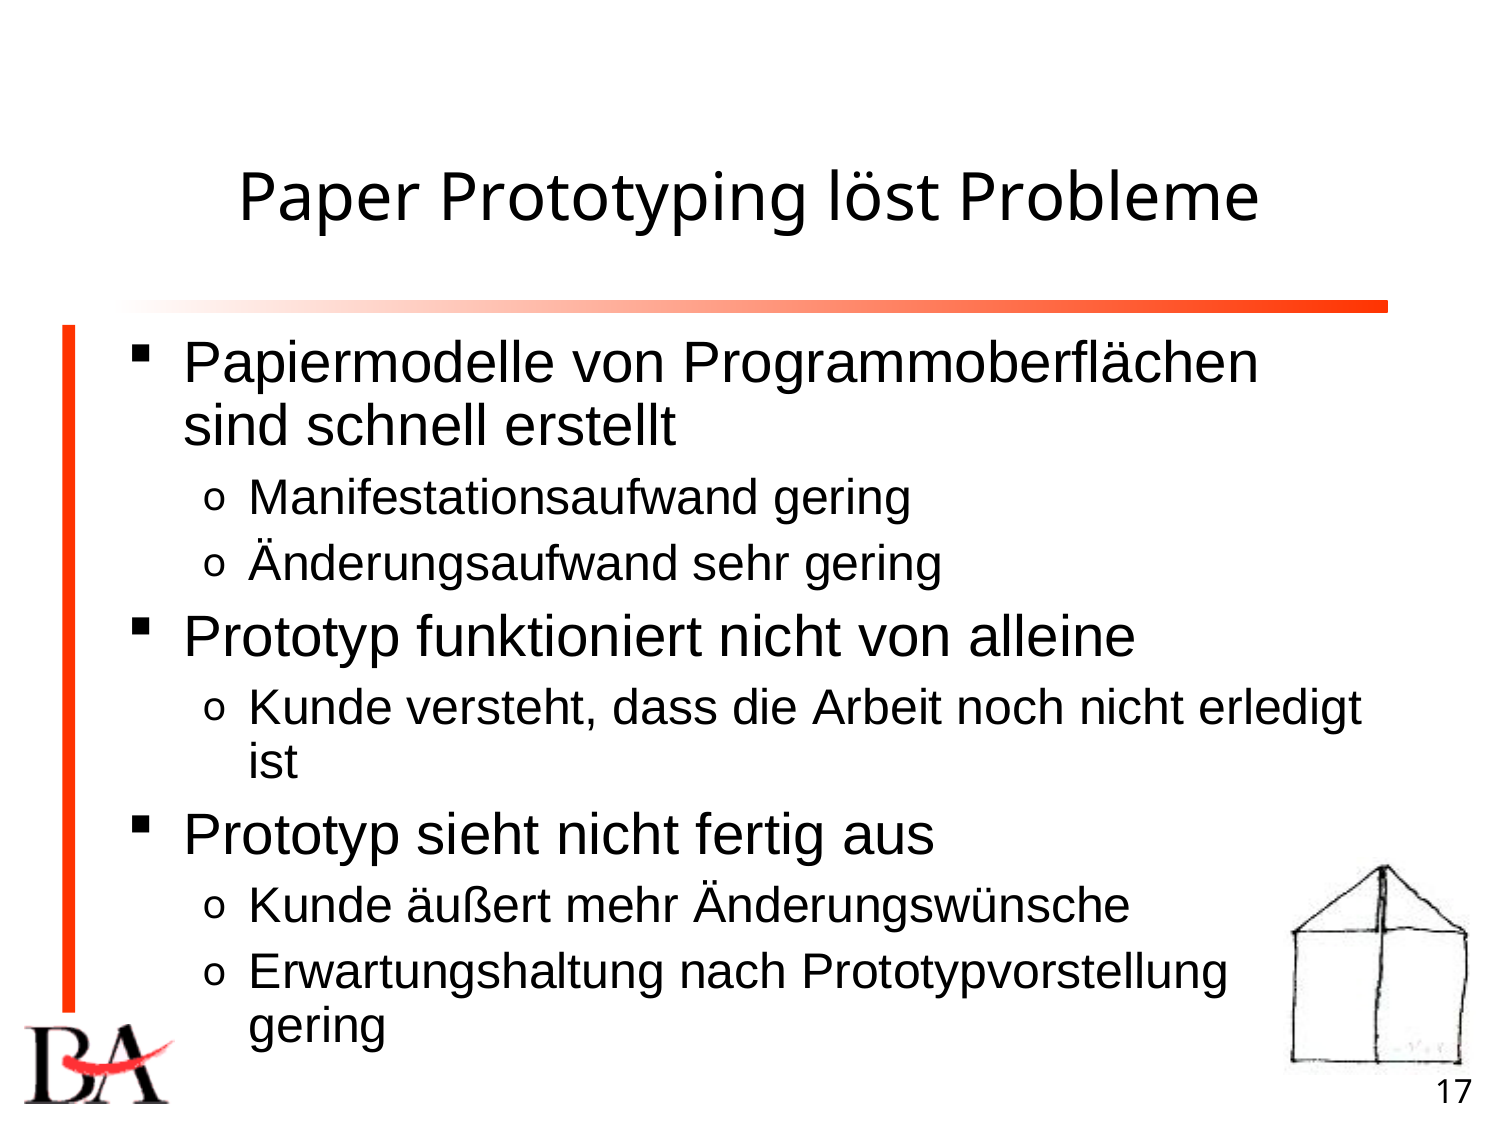

# Paper Prototyping löst Probleme
Papiermodelle von Programmoberflächen sind schnell erstellt
Manifestationsaufwand gering
Änderungsaufwand sehr gering
Prototyp funktioniert nicht von alleine
Kunde versteht, dass die Arbeit noch nicht erledigt ist
Prototyp sieht nicht fertig aus
Kunde äußert mehr Änderungswünsche
Erwartungshaltung nach Prototypvorstellung gering